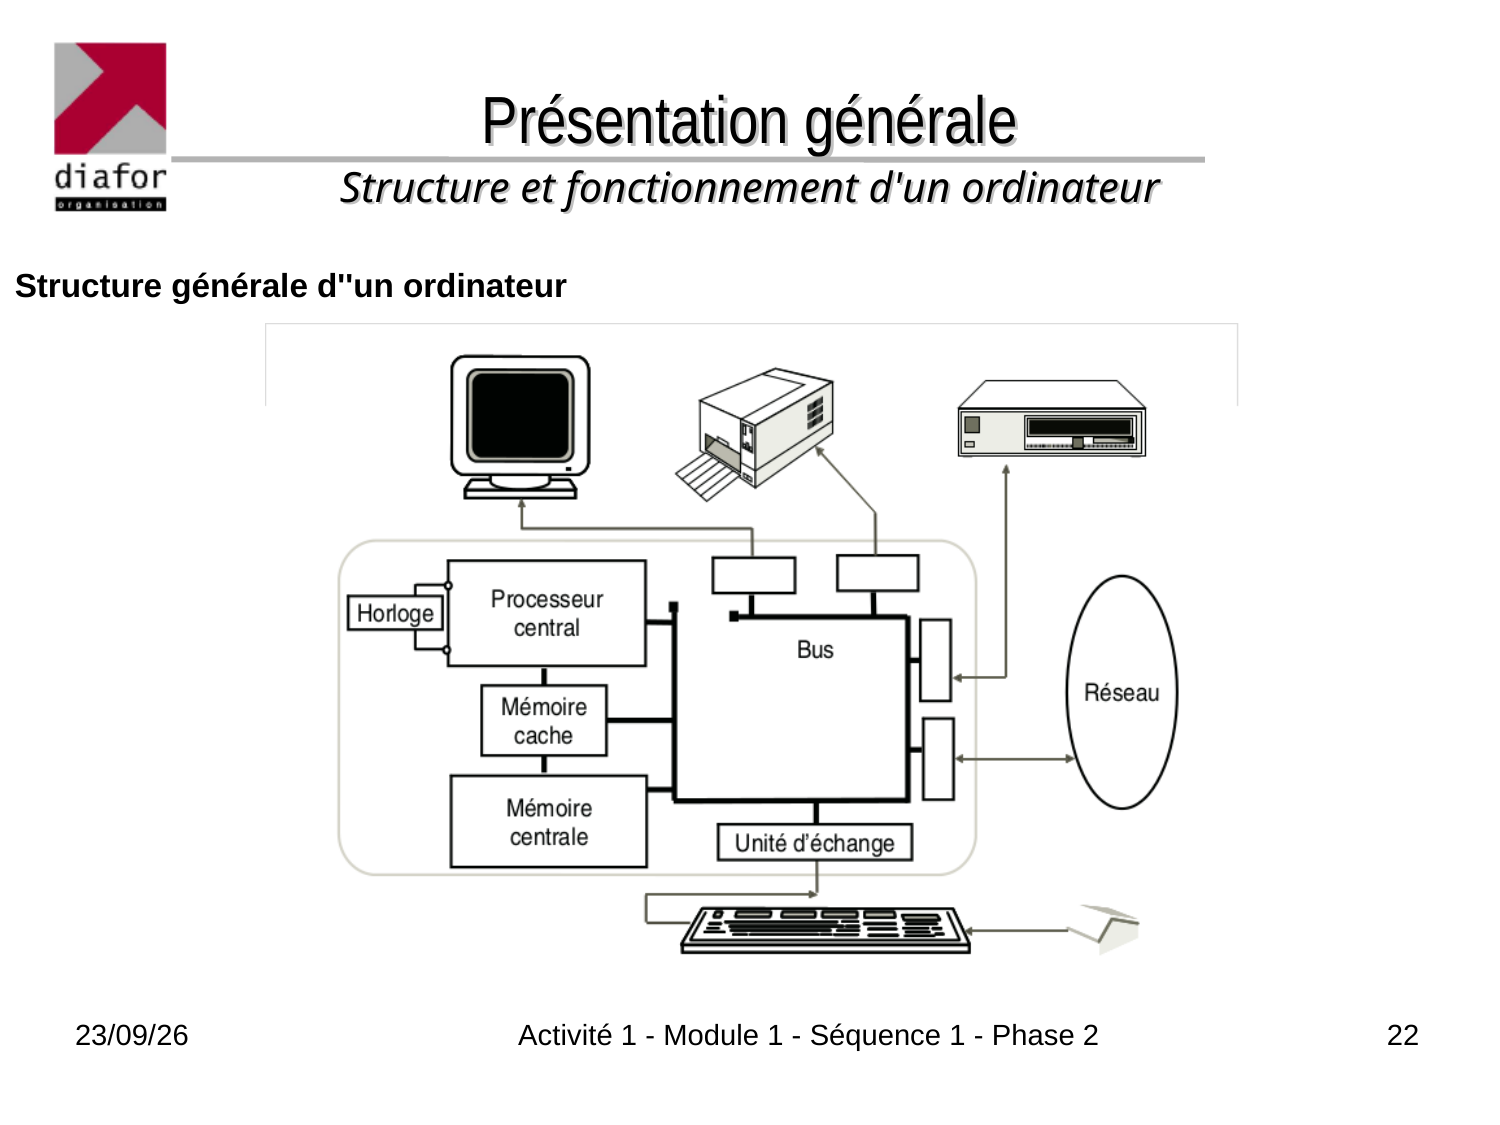

# Présentation générale Structure et fonctionnement d'un ordinateur
Structure générale d''un ordinateur
Activité 1 - Module 1 - Séquence 1 - Phase 2
22